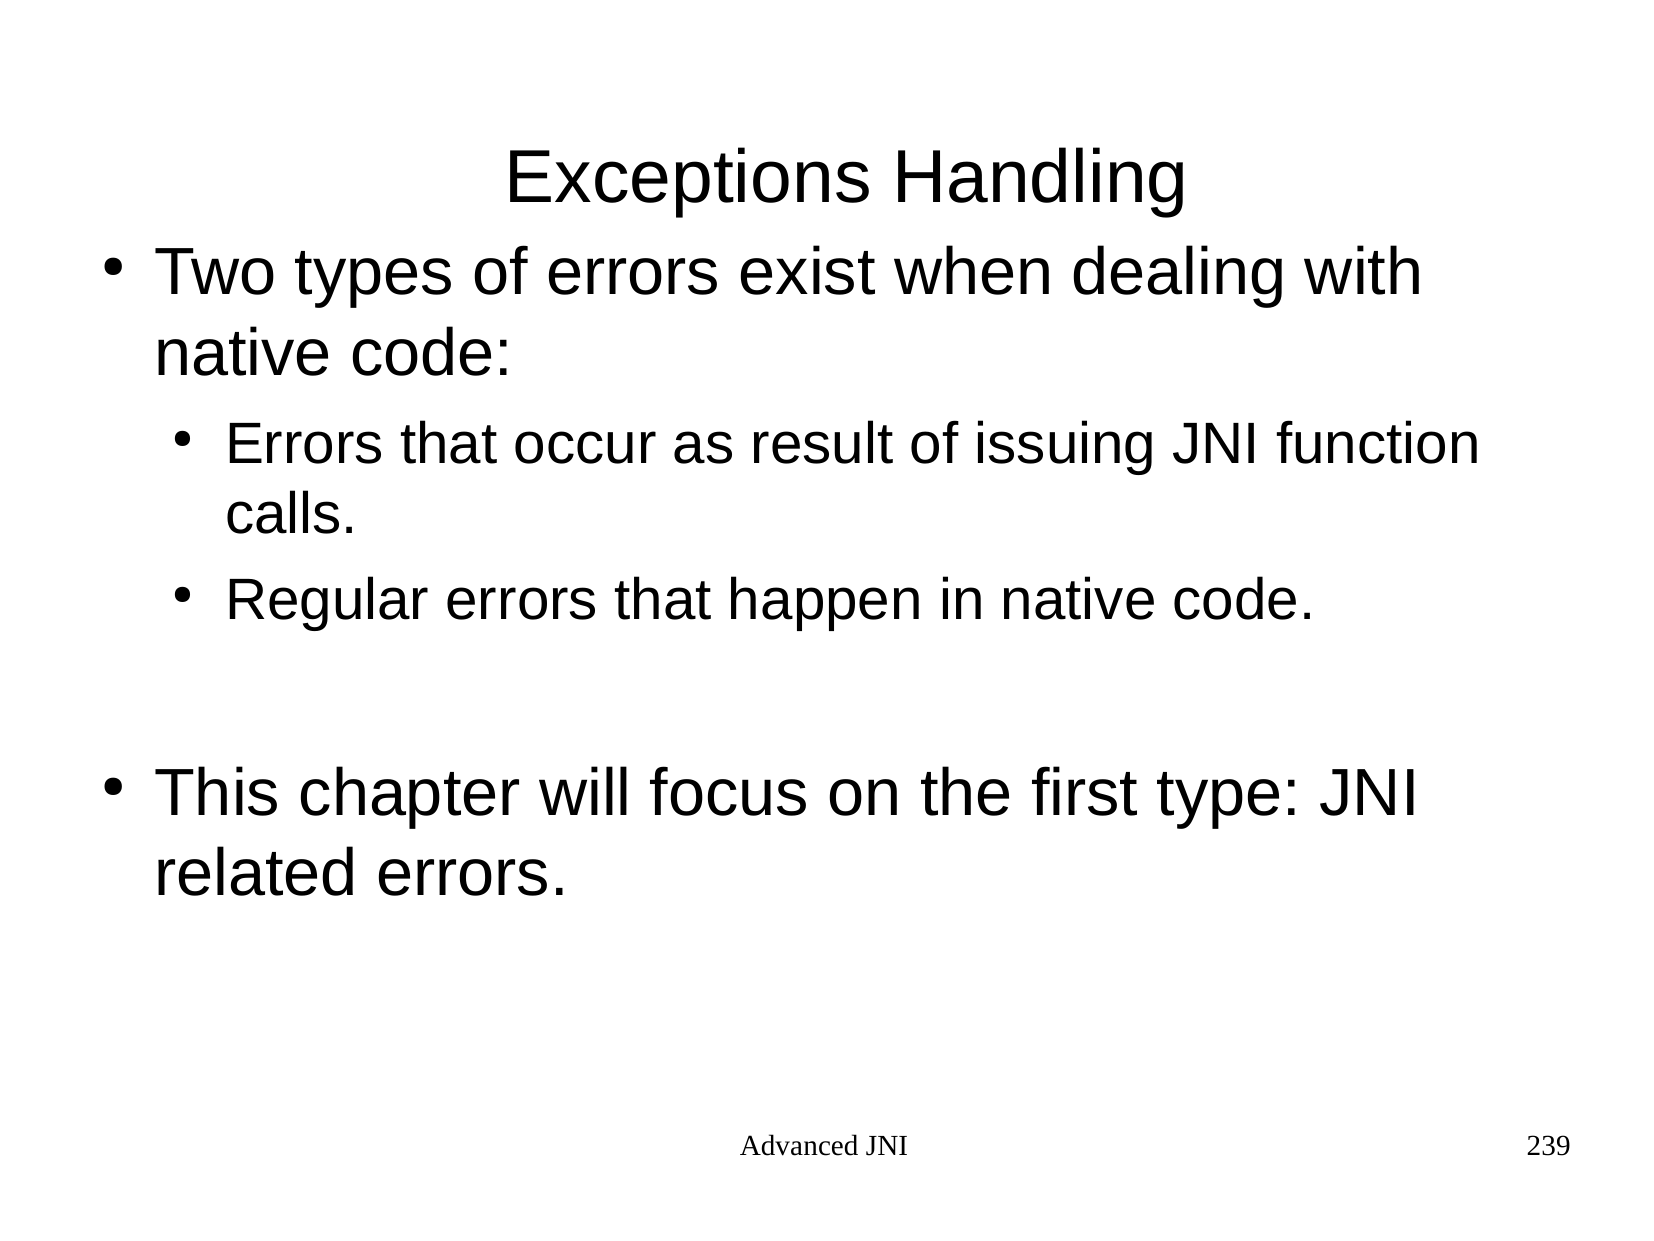

# Exceptions Handling
Two types of errors exist when dealing with native code:
Errors that occur as result of issuing JNI function calls.
Regular errors that happen in native code.
This chapter will focus on the first type: JNI related errors.
Advanced JNI
239